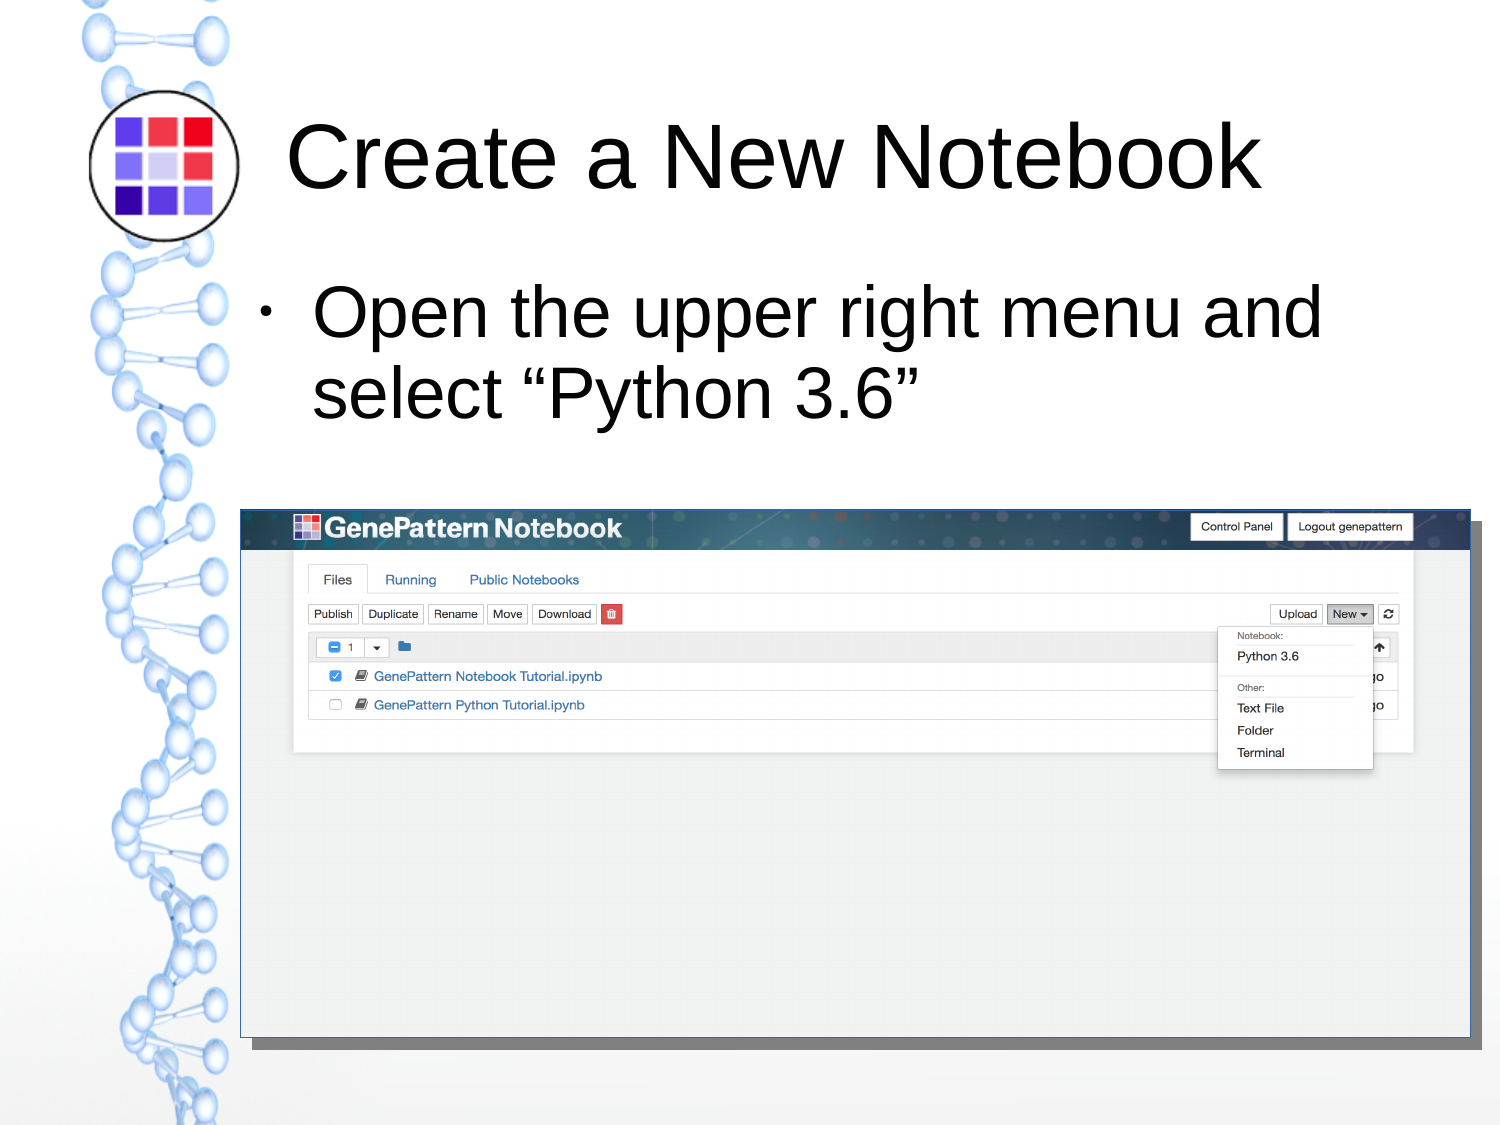

# Create a New Notebook
Open the upper right menu and select “Python 3.6”